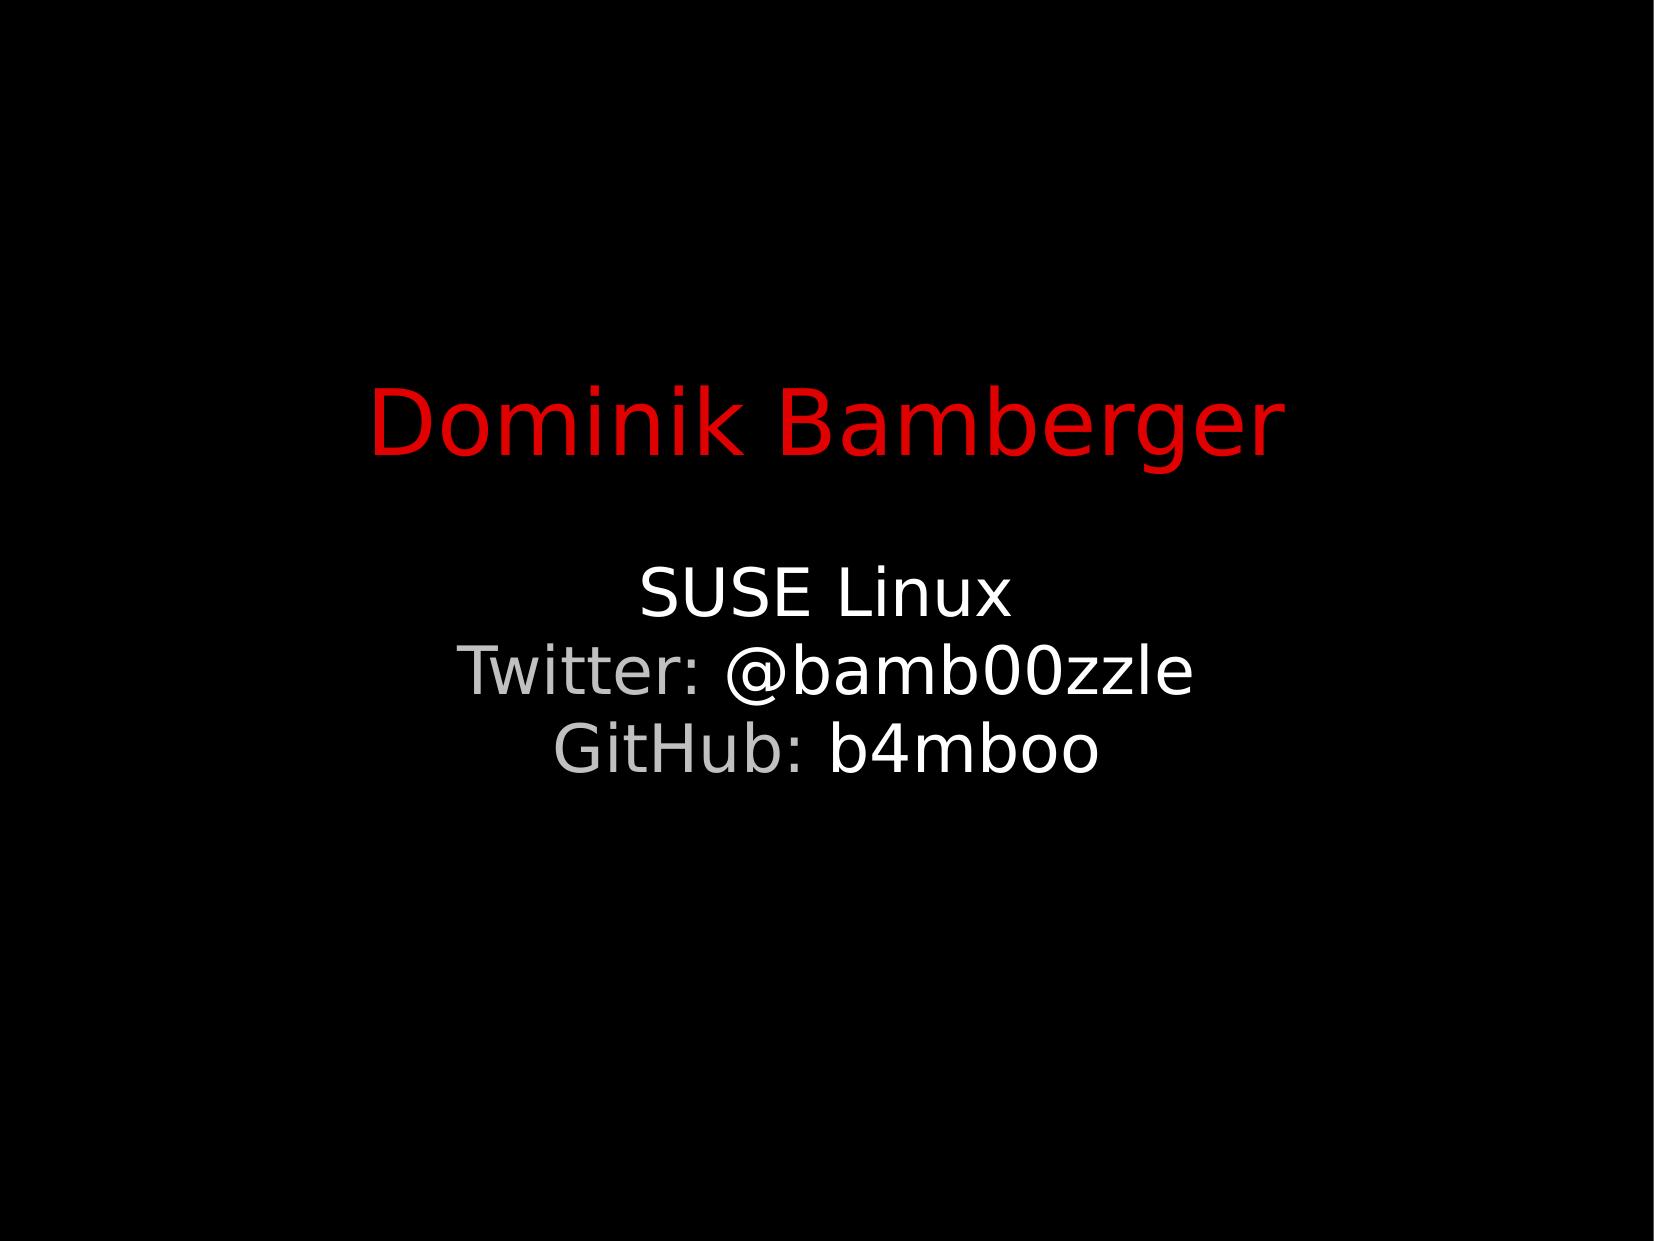

# Dominik Bamberger
SUSE Linux
Twitter: @bamb00zzle
GitHub: b4mboo